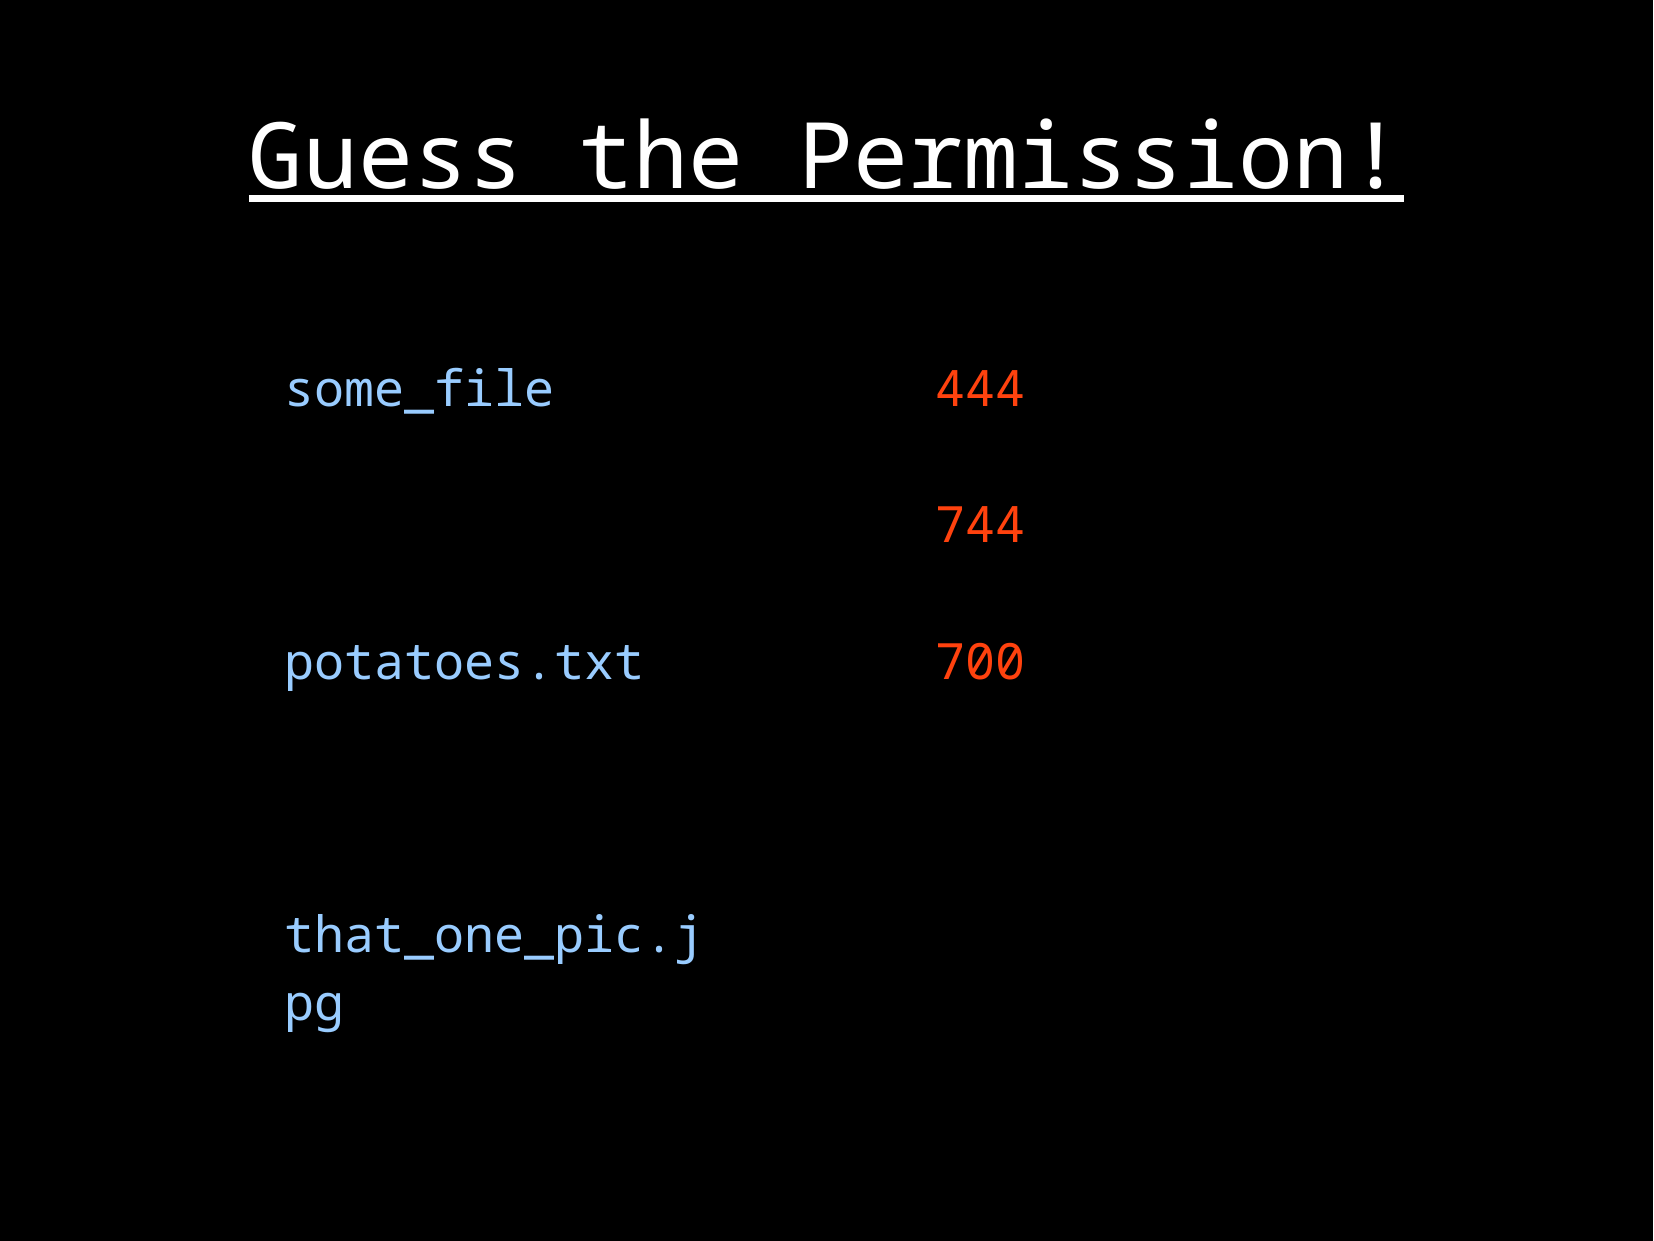

# Guess the Permission!
| some\_file potatoes.txt that\_one\_pic.jpg | 444 744 700 |
| --- | --- |